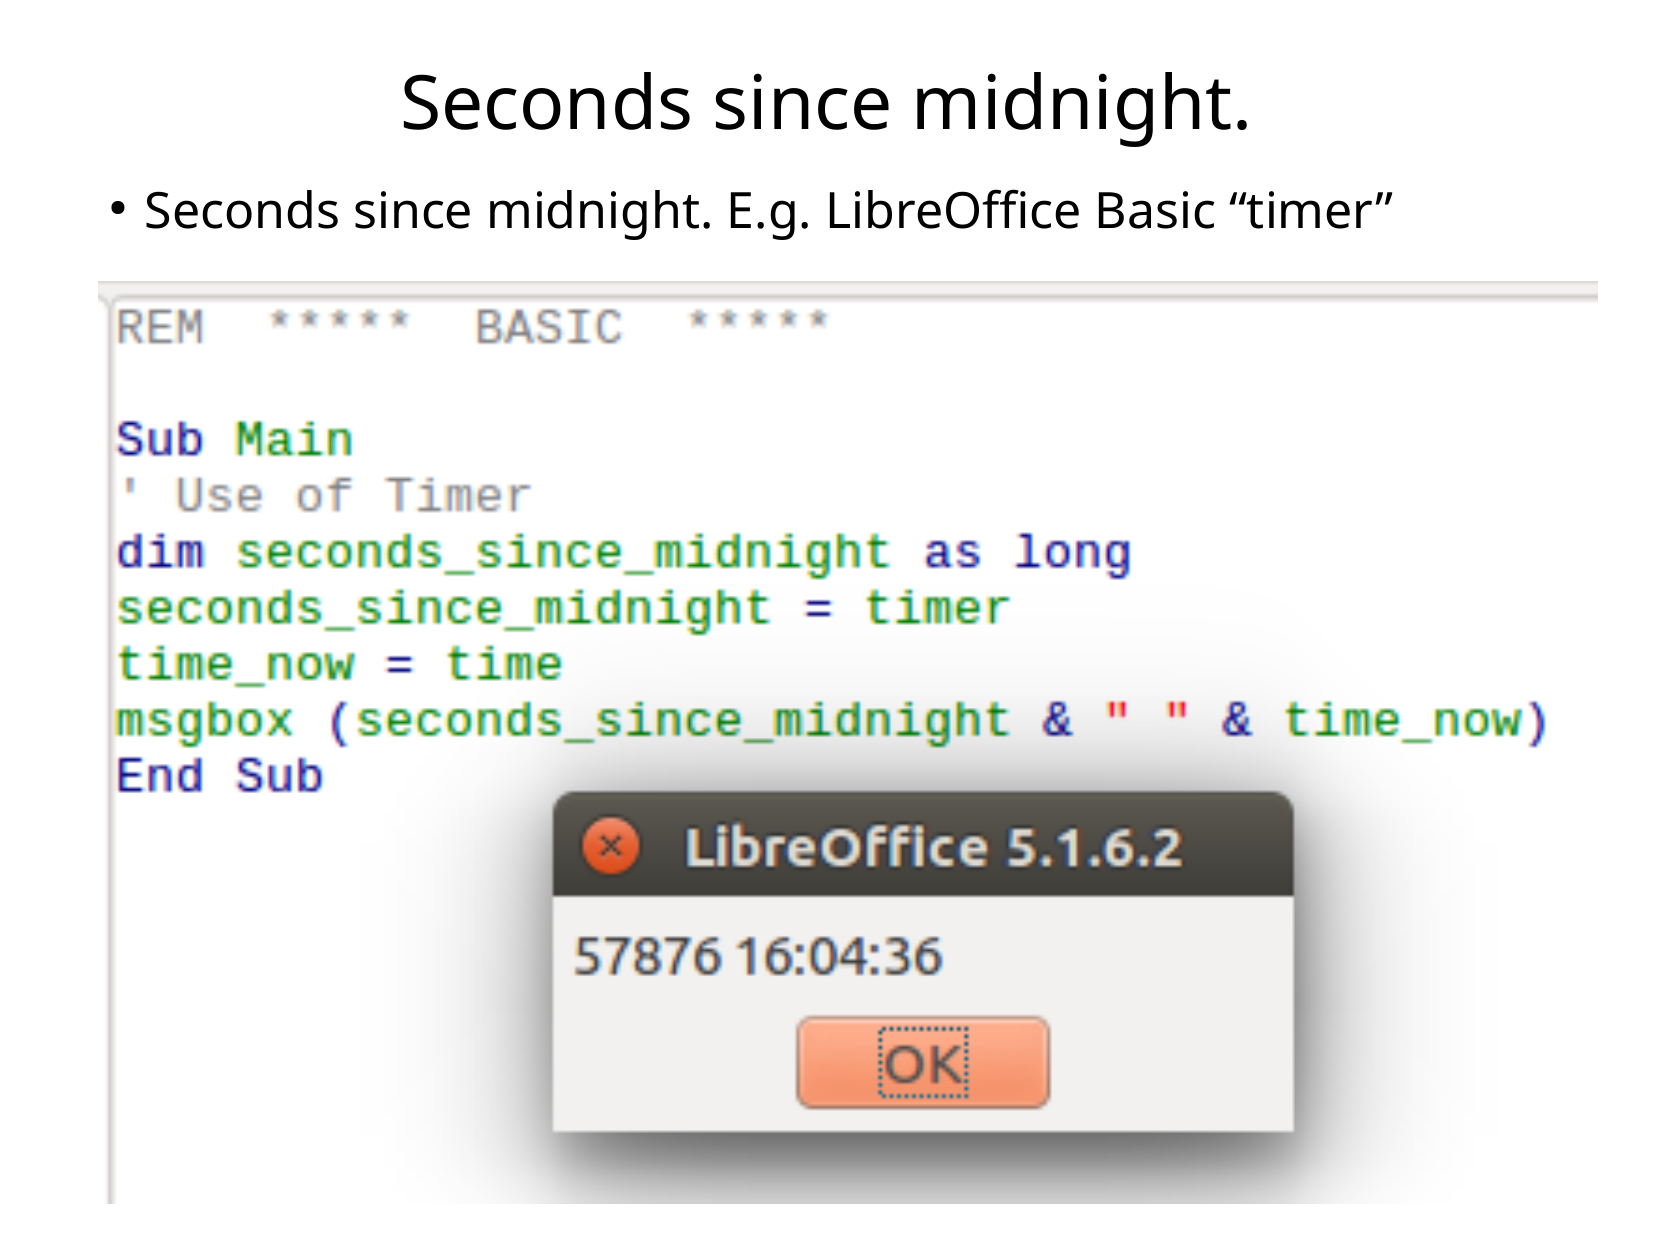

# Seconds since midnight.
Seconds since midnight. E.g. LibreOffice Basic “timer”